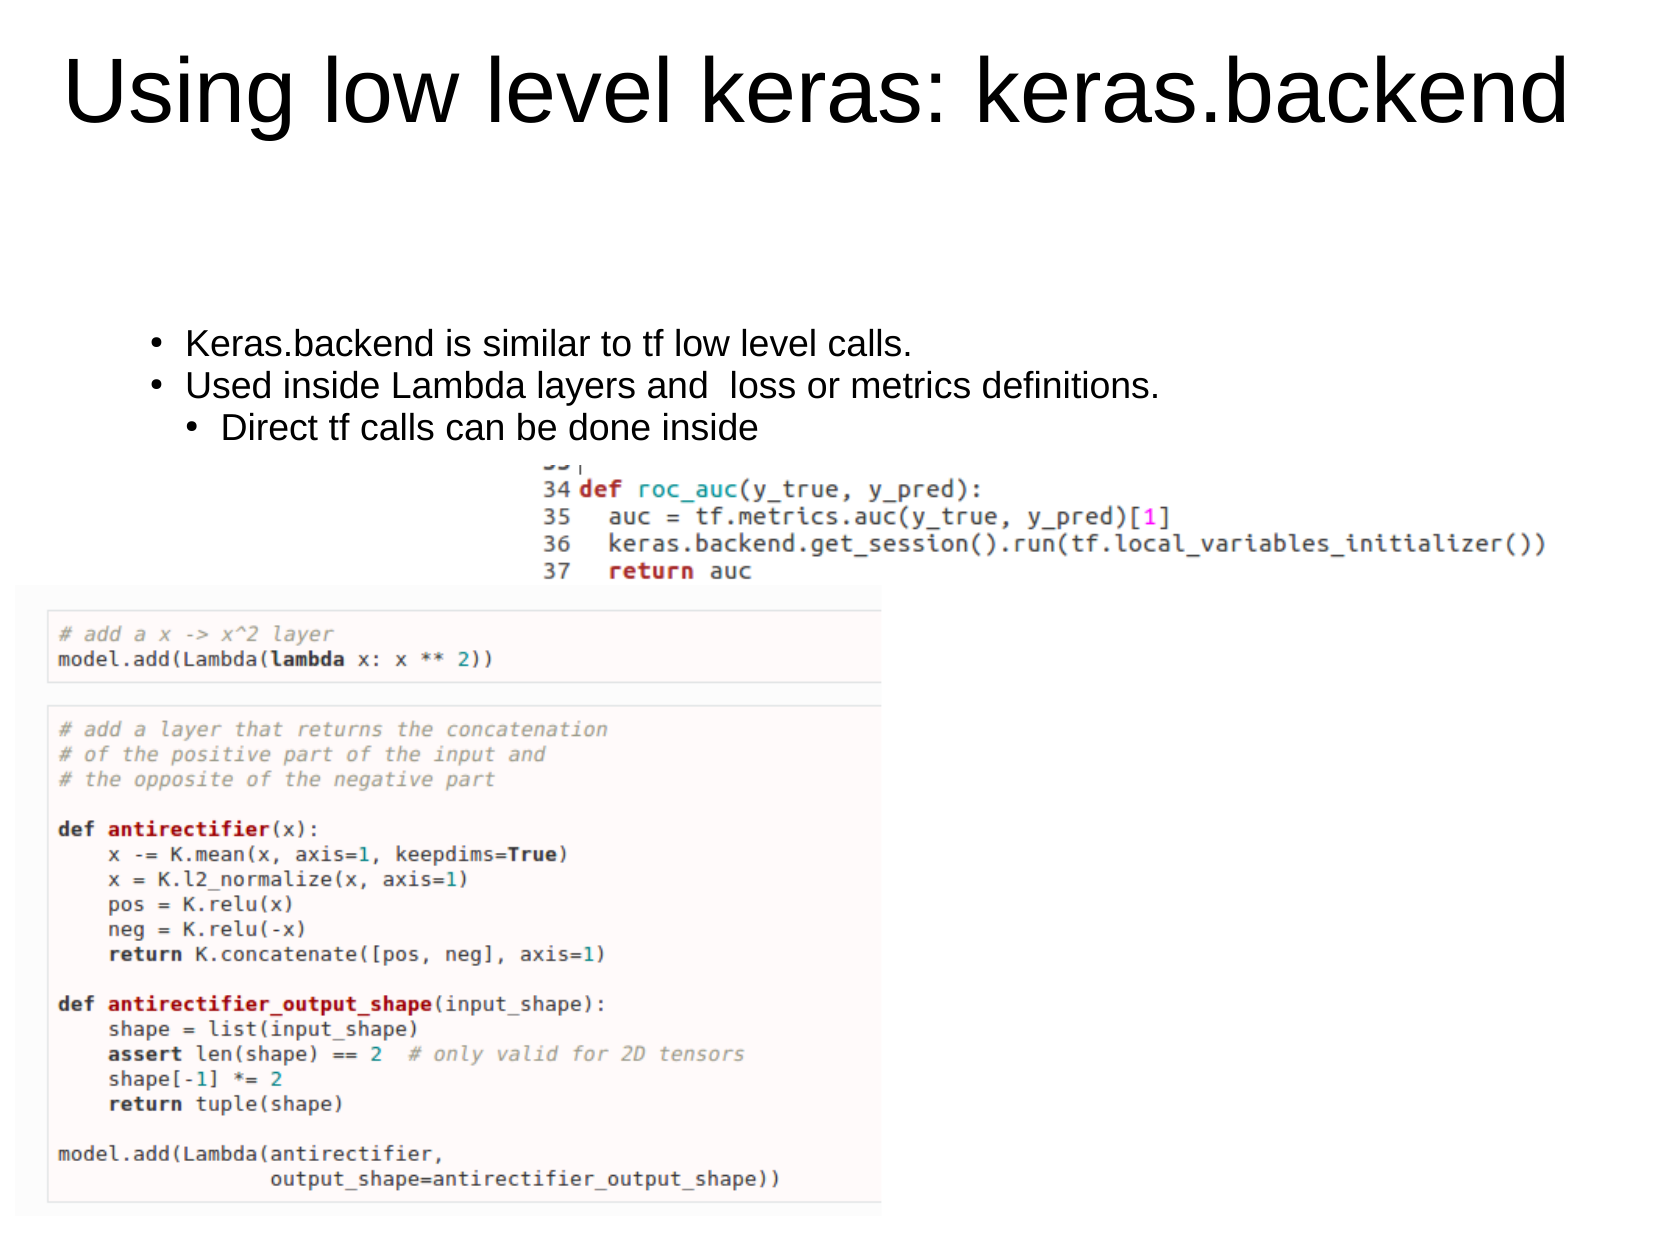

# Using low level keras: keras.backend
Keras.backend is similar to tf low level calls.
Used inside Lambda layers and loss or metrics definitions.
Direct tf calls can be done inside